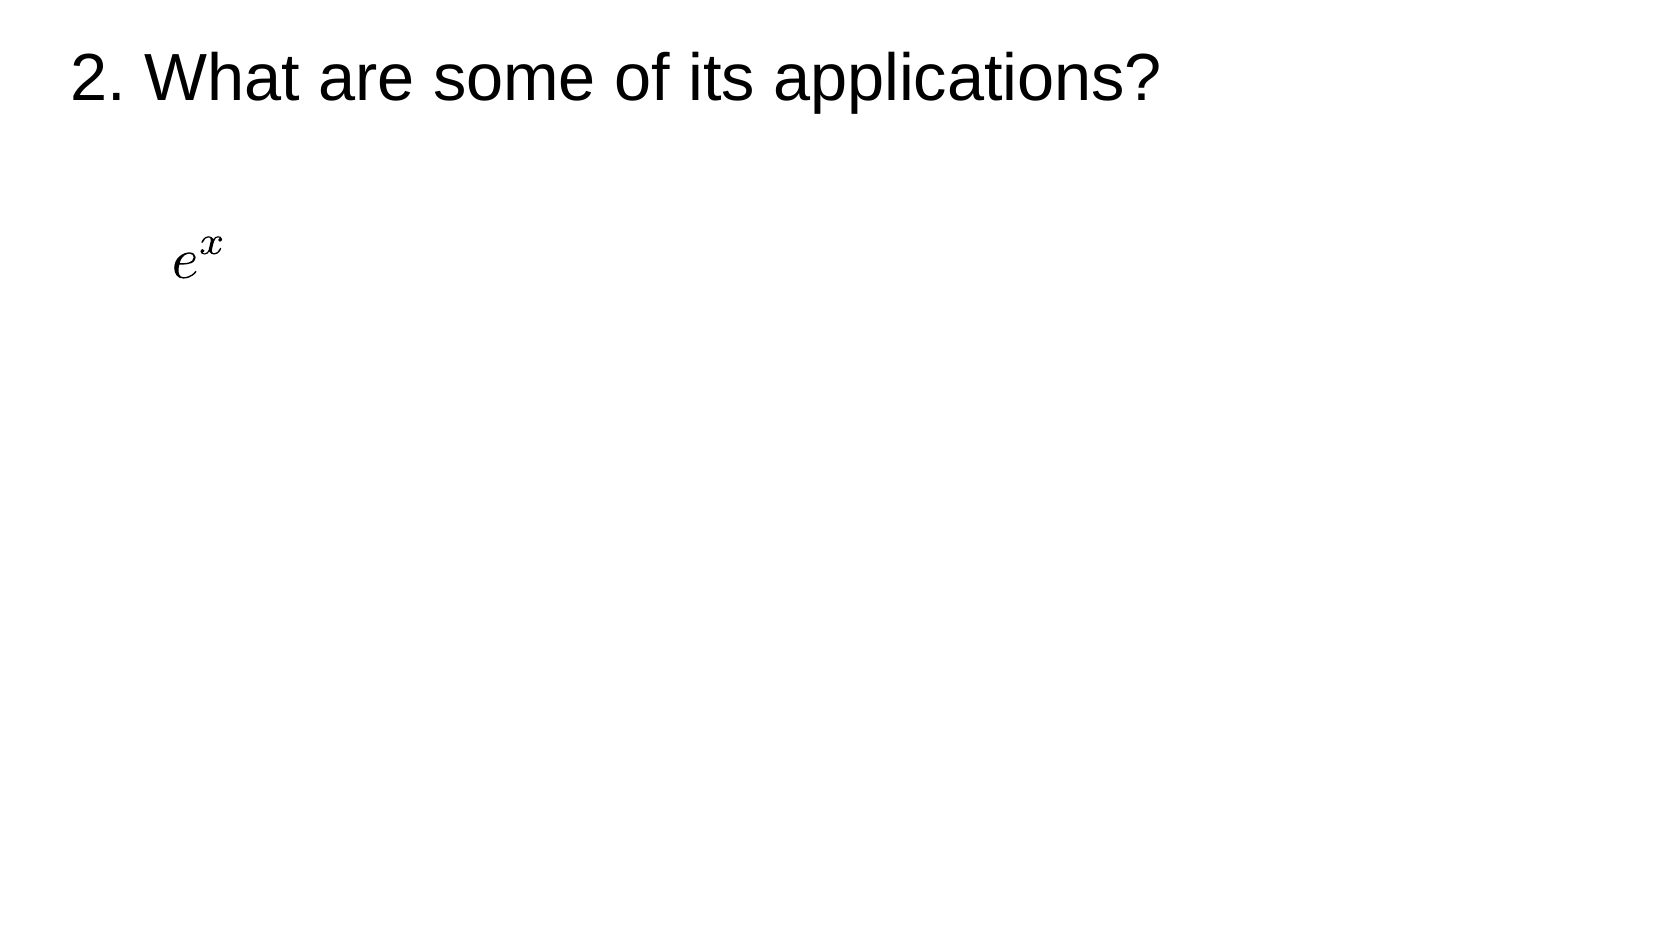

# 2. What are some of its applications?